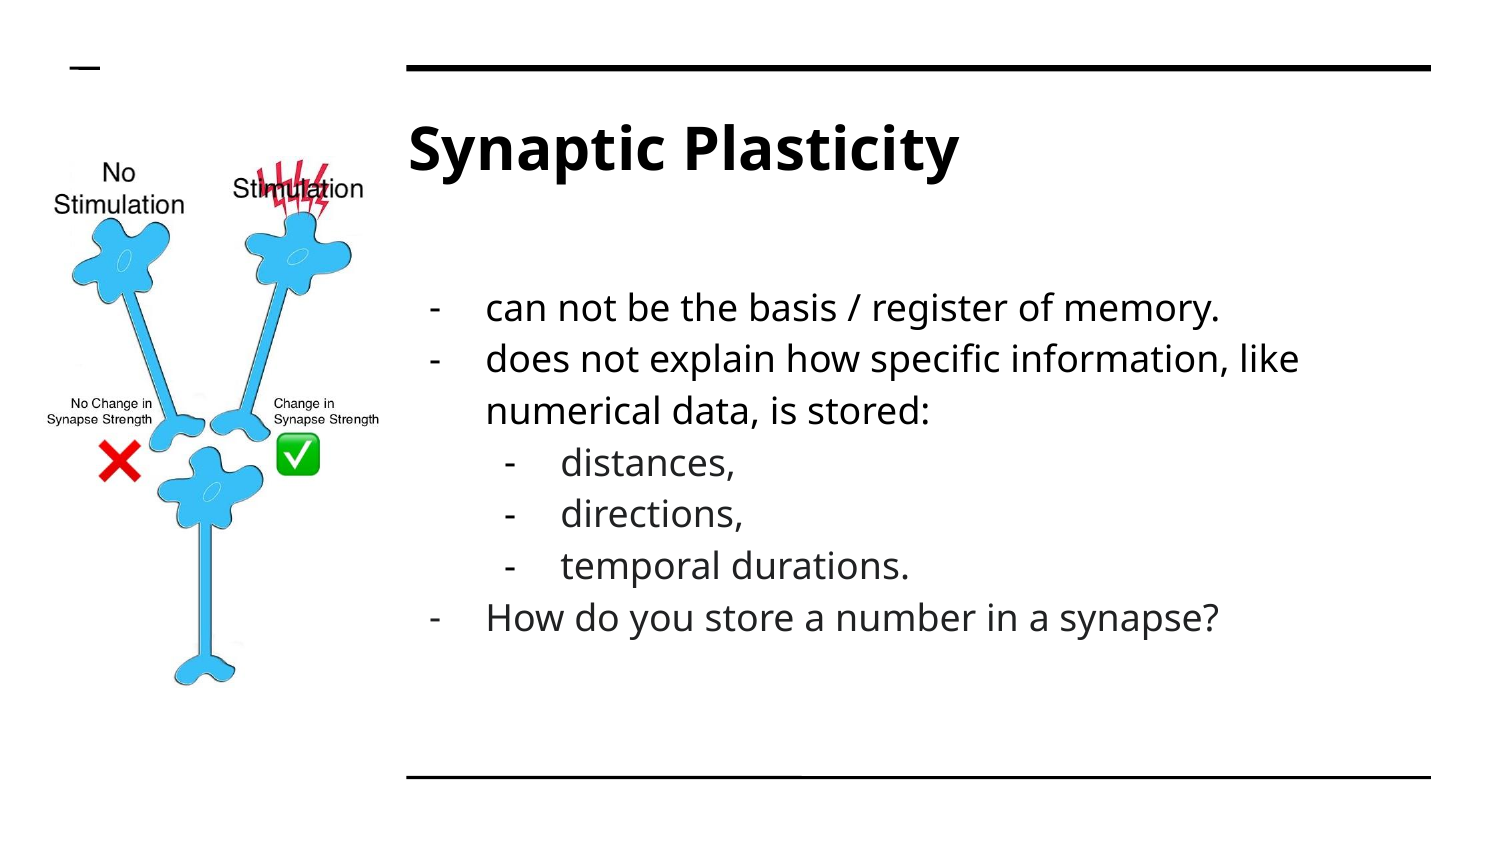

# Synaptic Plasticity
can not be the basis / register of memory.
does not explain how specific information, like numerical data, is stored:
distances,
directions,
temporal durations.
How do you store a number in a synapse?